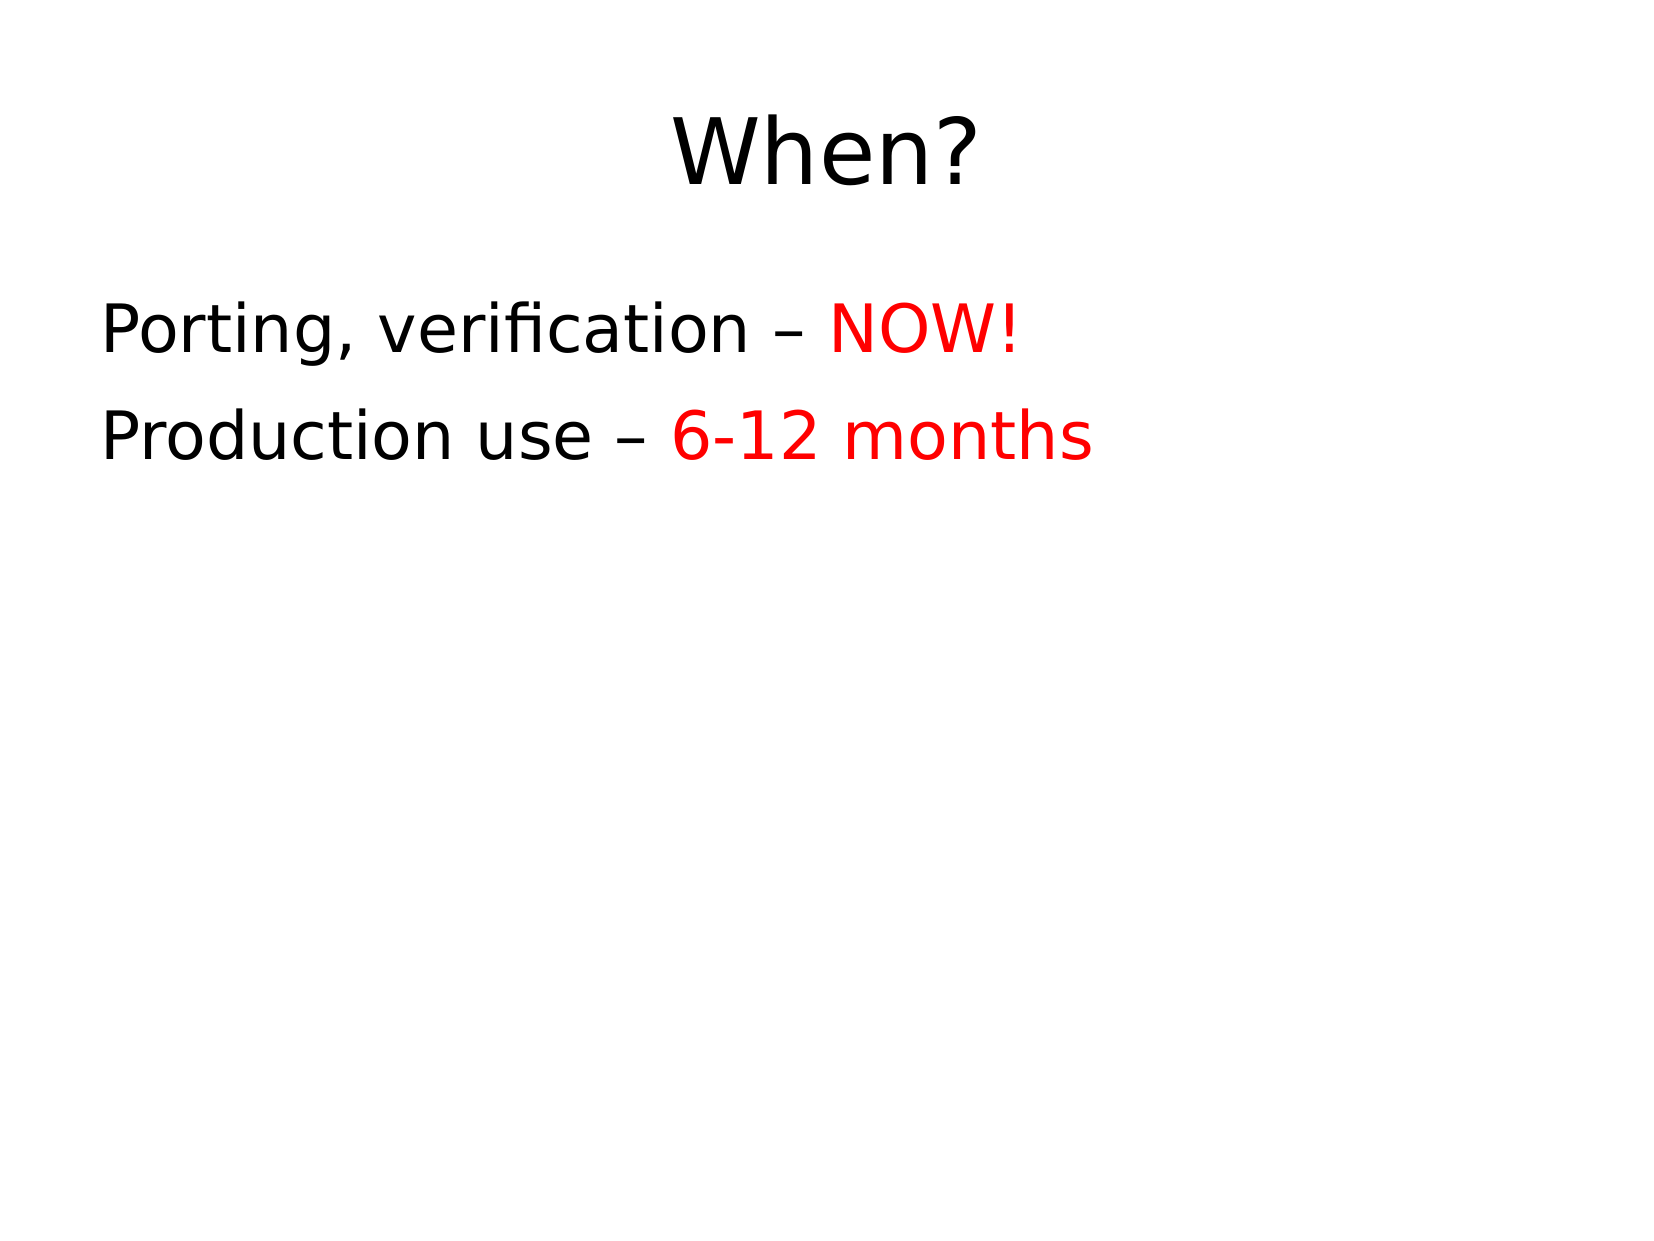

# When?
Porting, verification – NOW!
Production use – 6-12 months